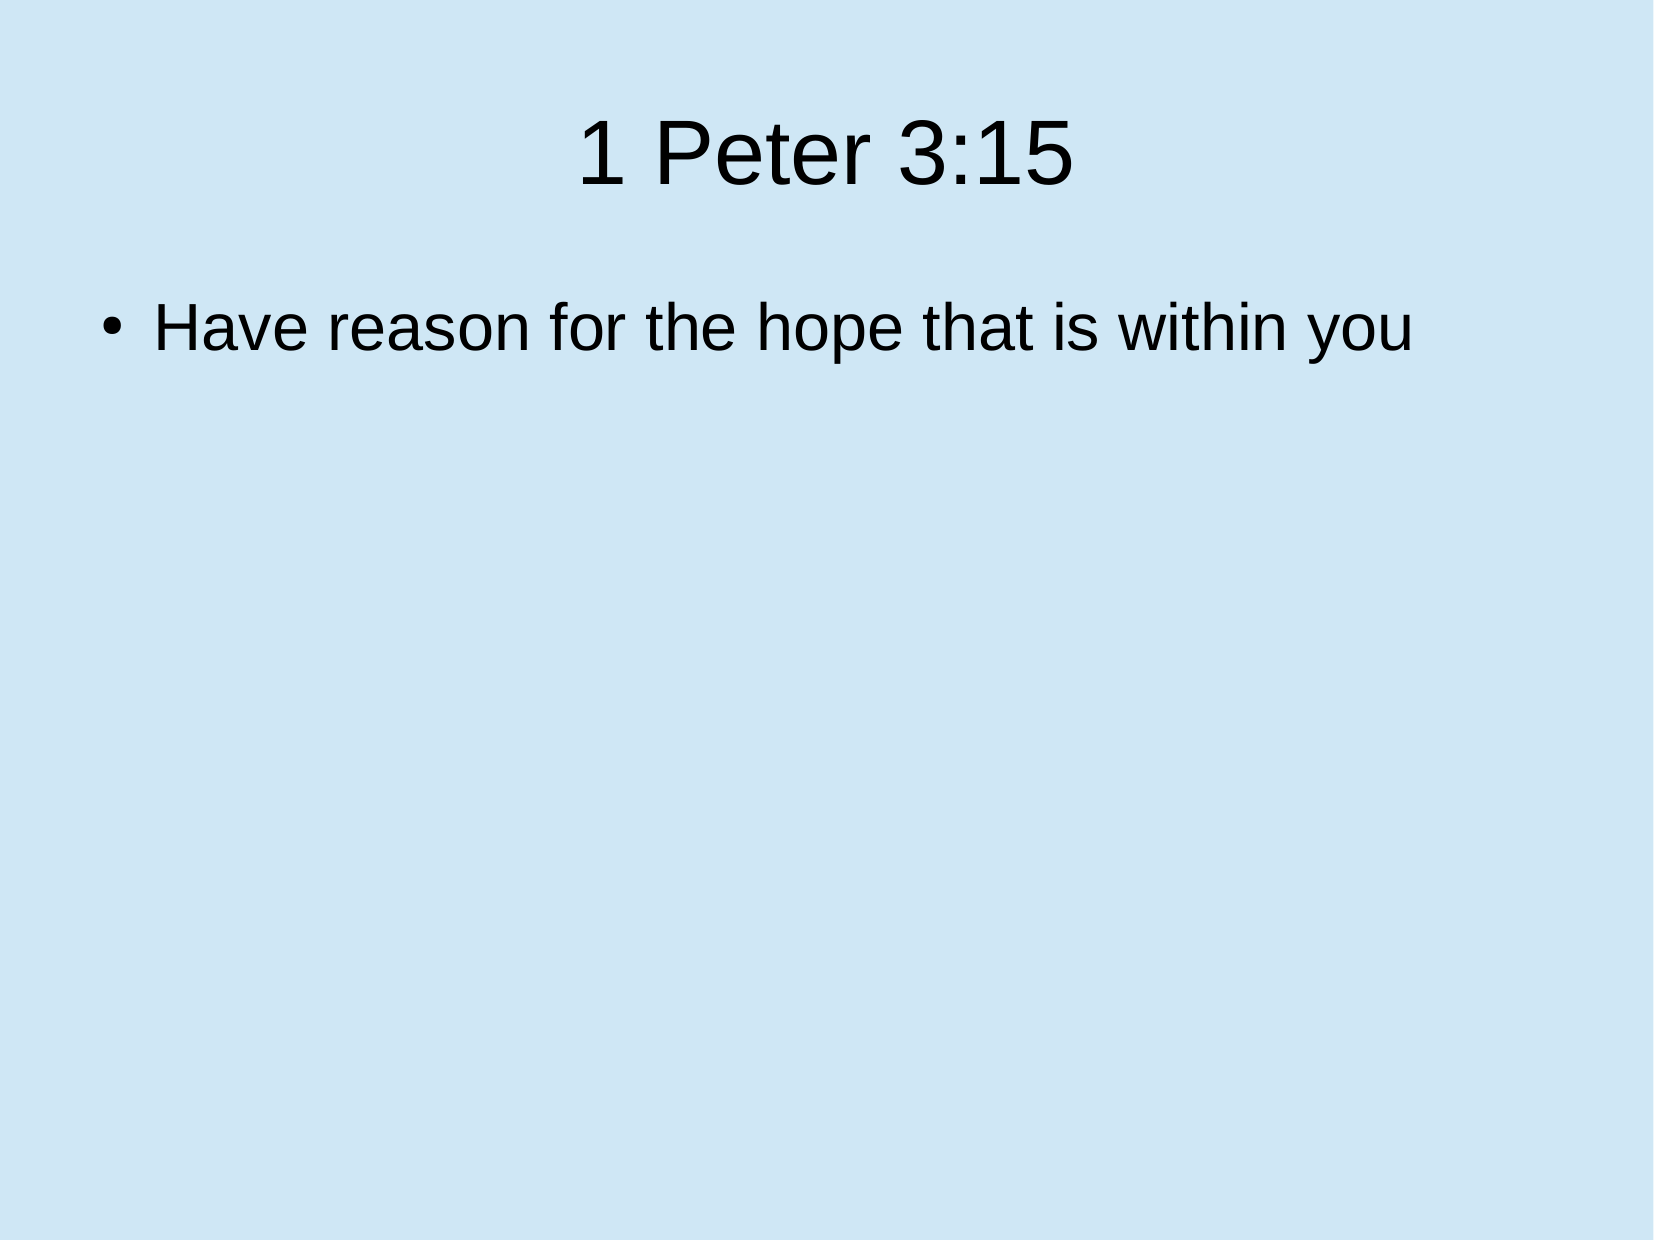

# 1 Peter 3:15
Have reason for the hope that is within you